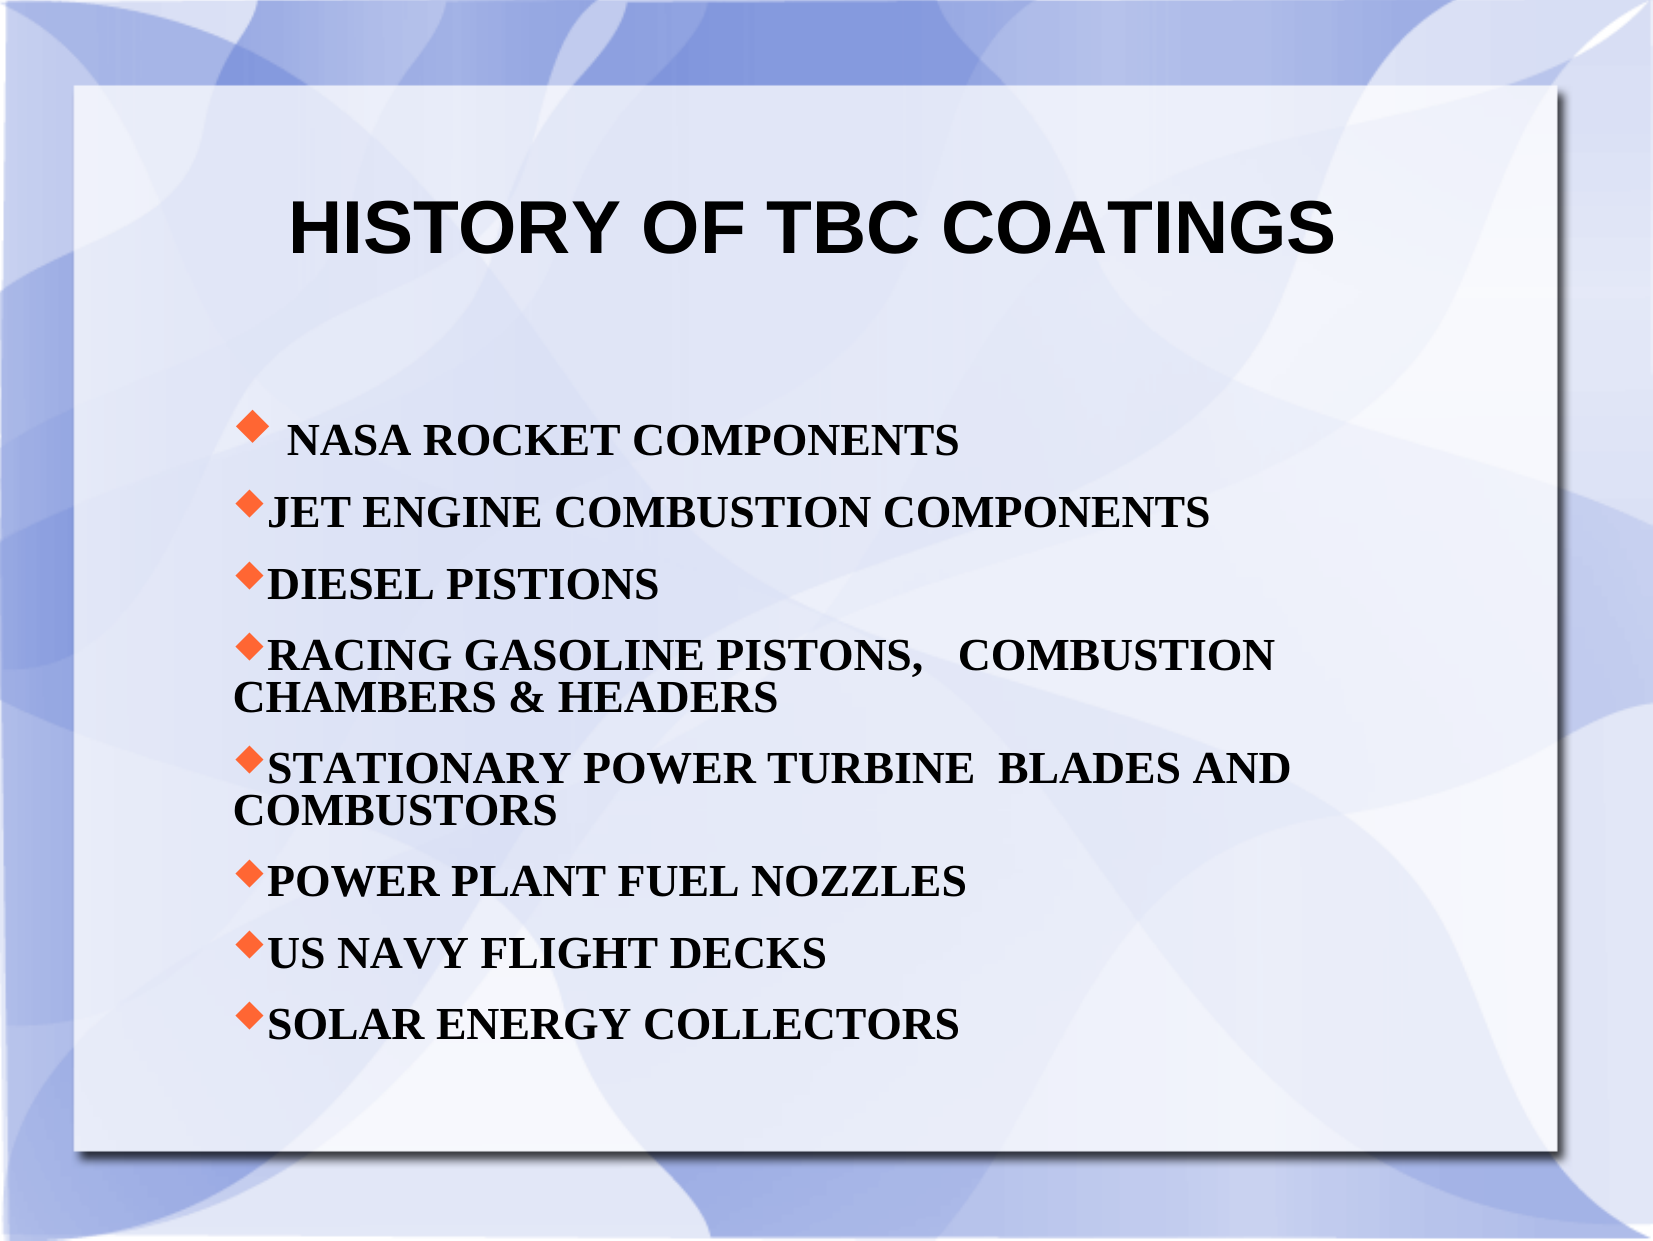

# HISTORY OF TBC COATINGS
 NASA ROCKET COMPONENTS
JET ENGINE COMBUSTION COMPONENTS
DIESEL PISTIONS
RACING GASOLINE PISTONS, COMBUSTION CHAMBERS & HEADERS
STATIONARY POWER TURBINE BLADES AND COMBUSTORS
POWER PLANT FUEL NOZZLES
US NAVY FLIGHT DECKS
SOLAR ENERGY COLLECTORS